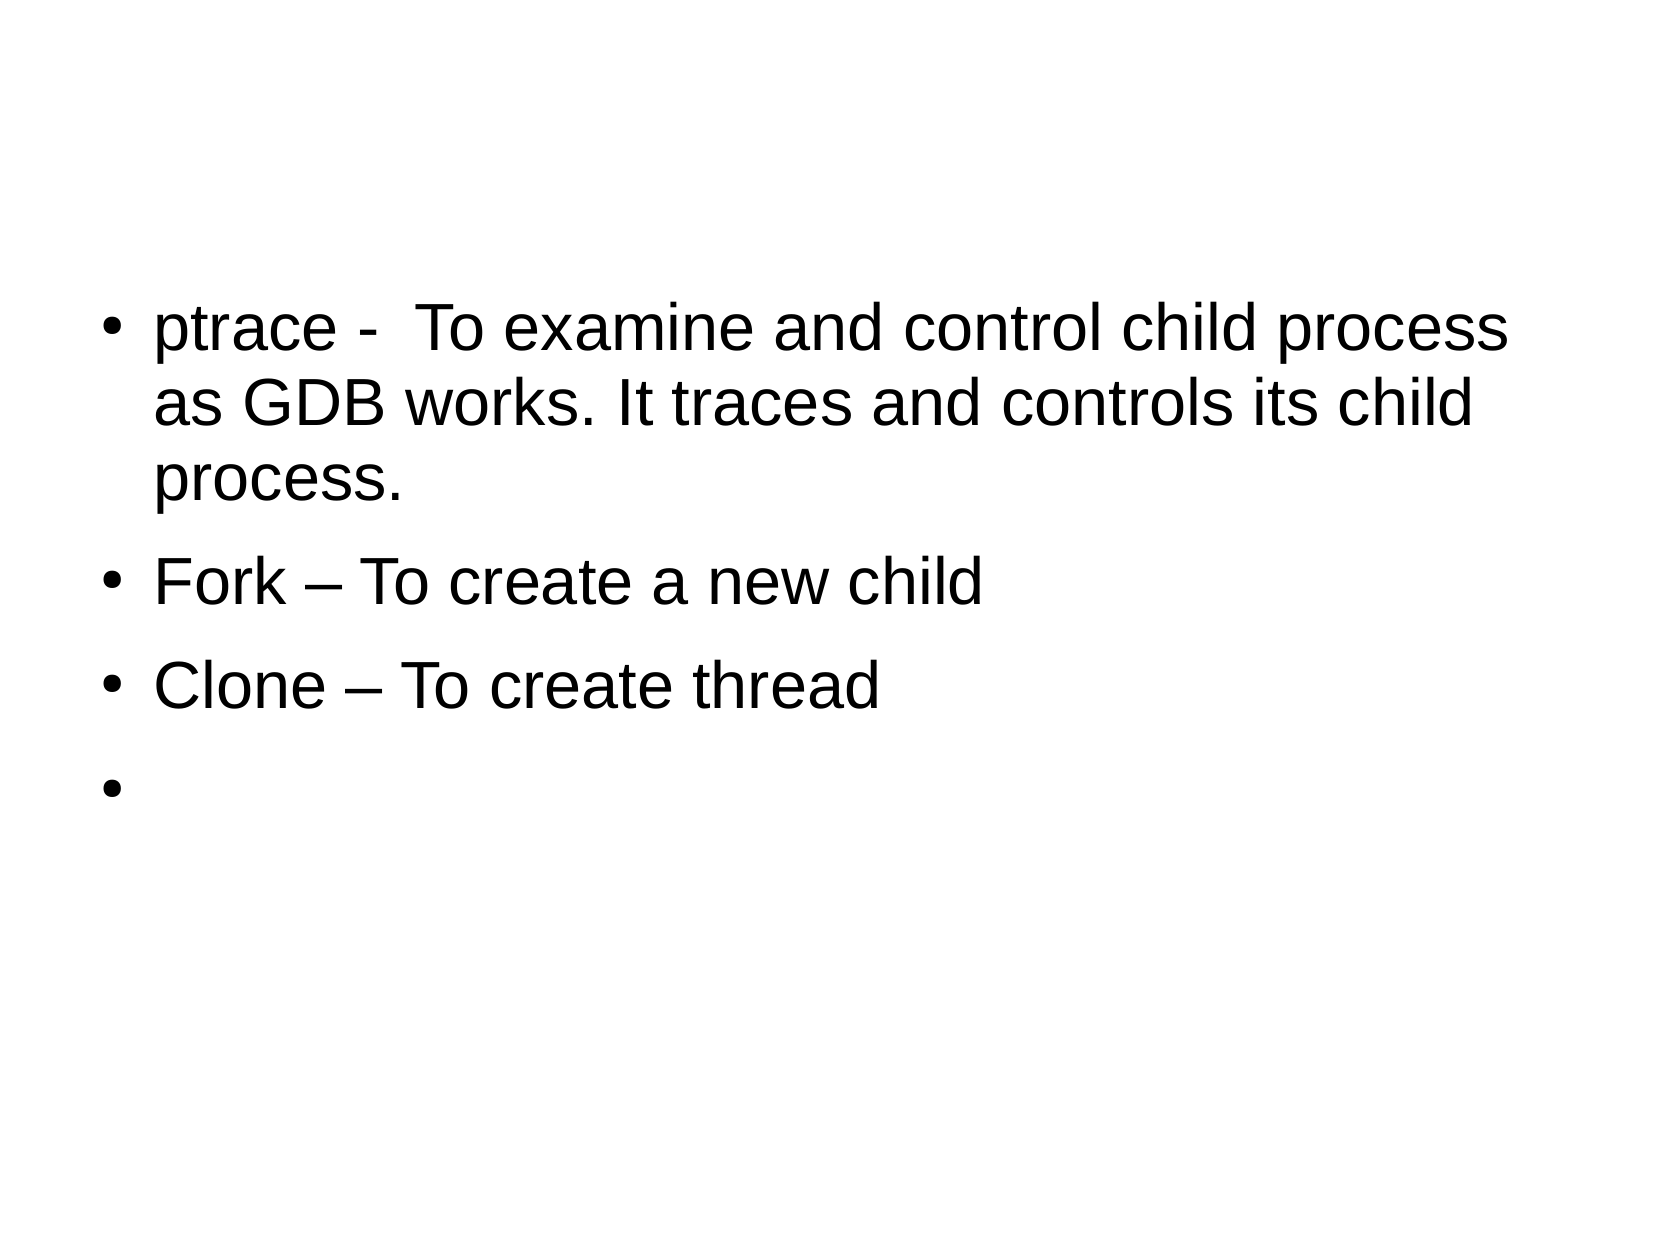

#
ptrace - To examine and control child process as GDB works. It traces and controls its child process.
Fork – To create a new child
Clone – To create thread